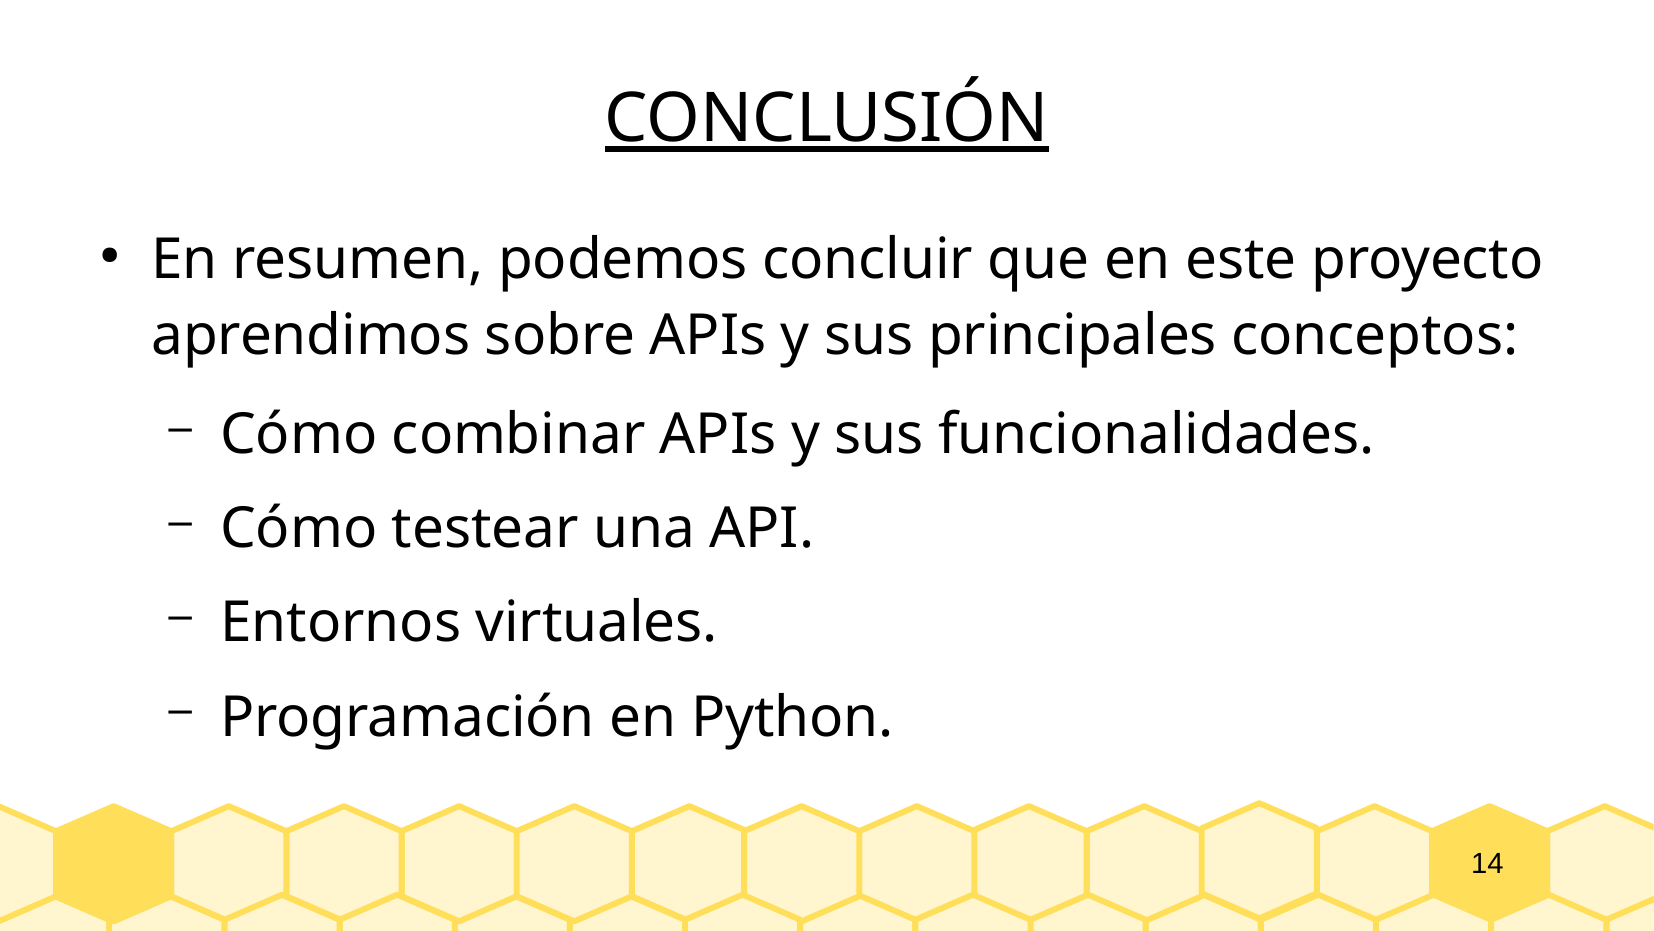

# CONCLUSIÓN
En resumen, podemos concluir que en este proyecto aprendimos sobre APIs y sus principales conceptos:
Cómo combinar APIs y sus funcionalidades.
Cómo testear una API.
Entornos virtuales.
Programación en Python.